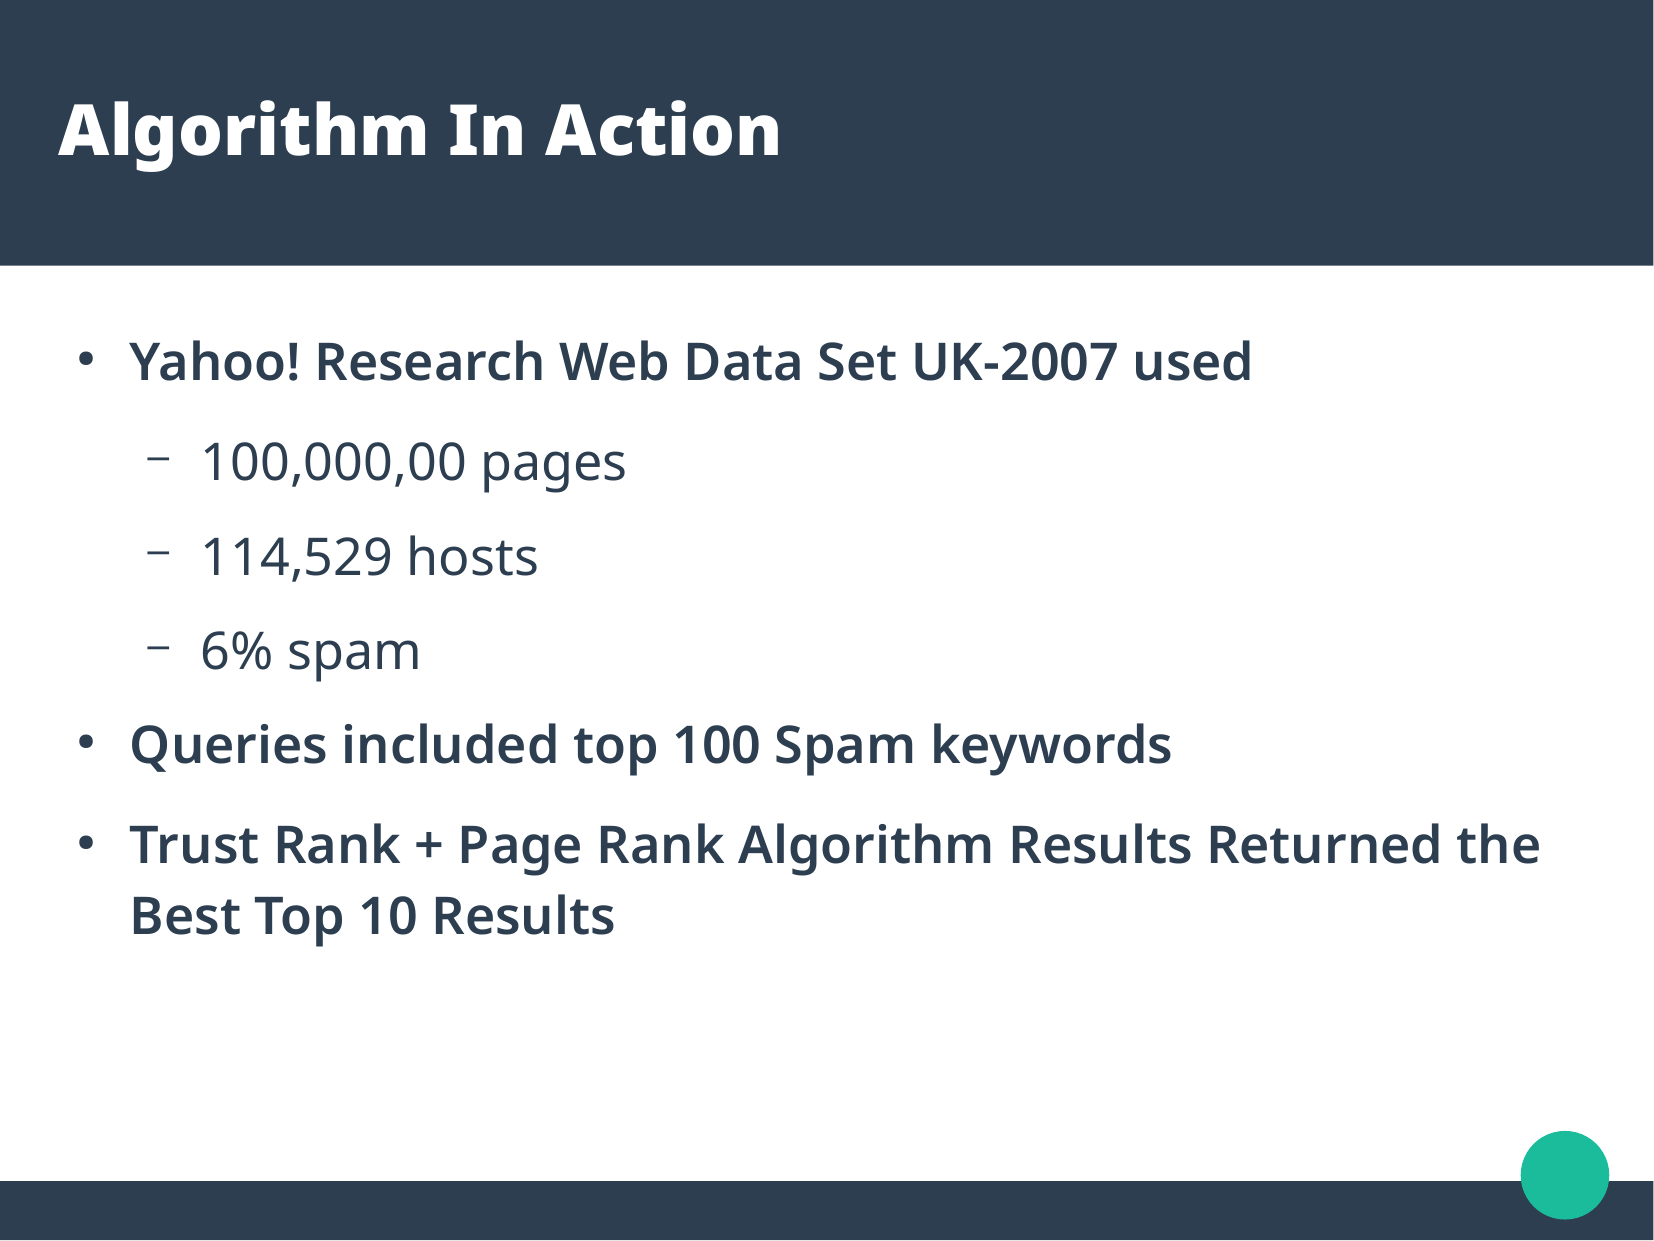

# Algorithm In Action
Yahoo! Research Web Data Set UK-2007 used
100,000,00 pages
114,529 hosts
6% spam
Queries included top 100 Spam keywords
Trust Rank + Page Rank Algorithm Results Returned the Best Top 10 Results